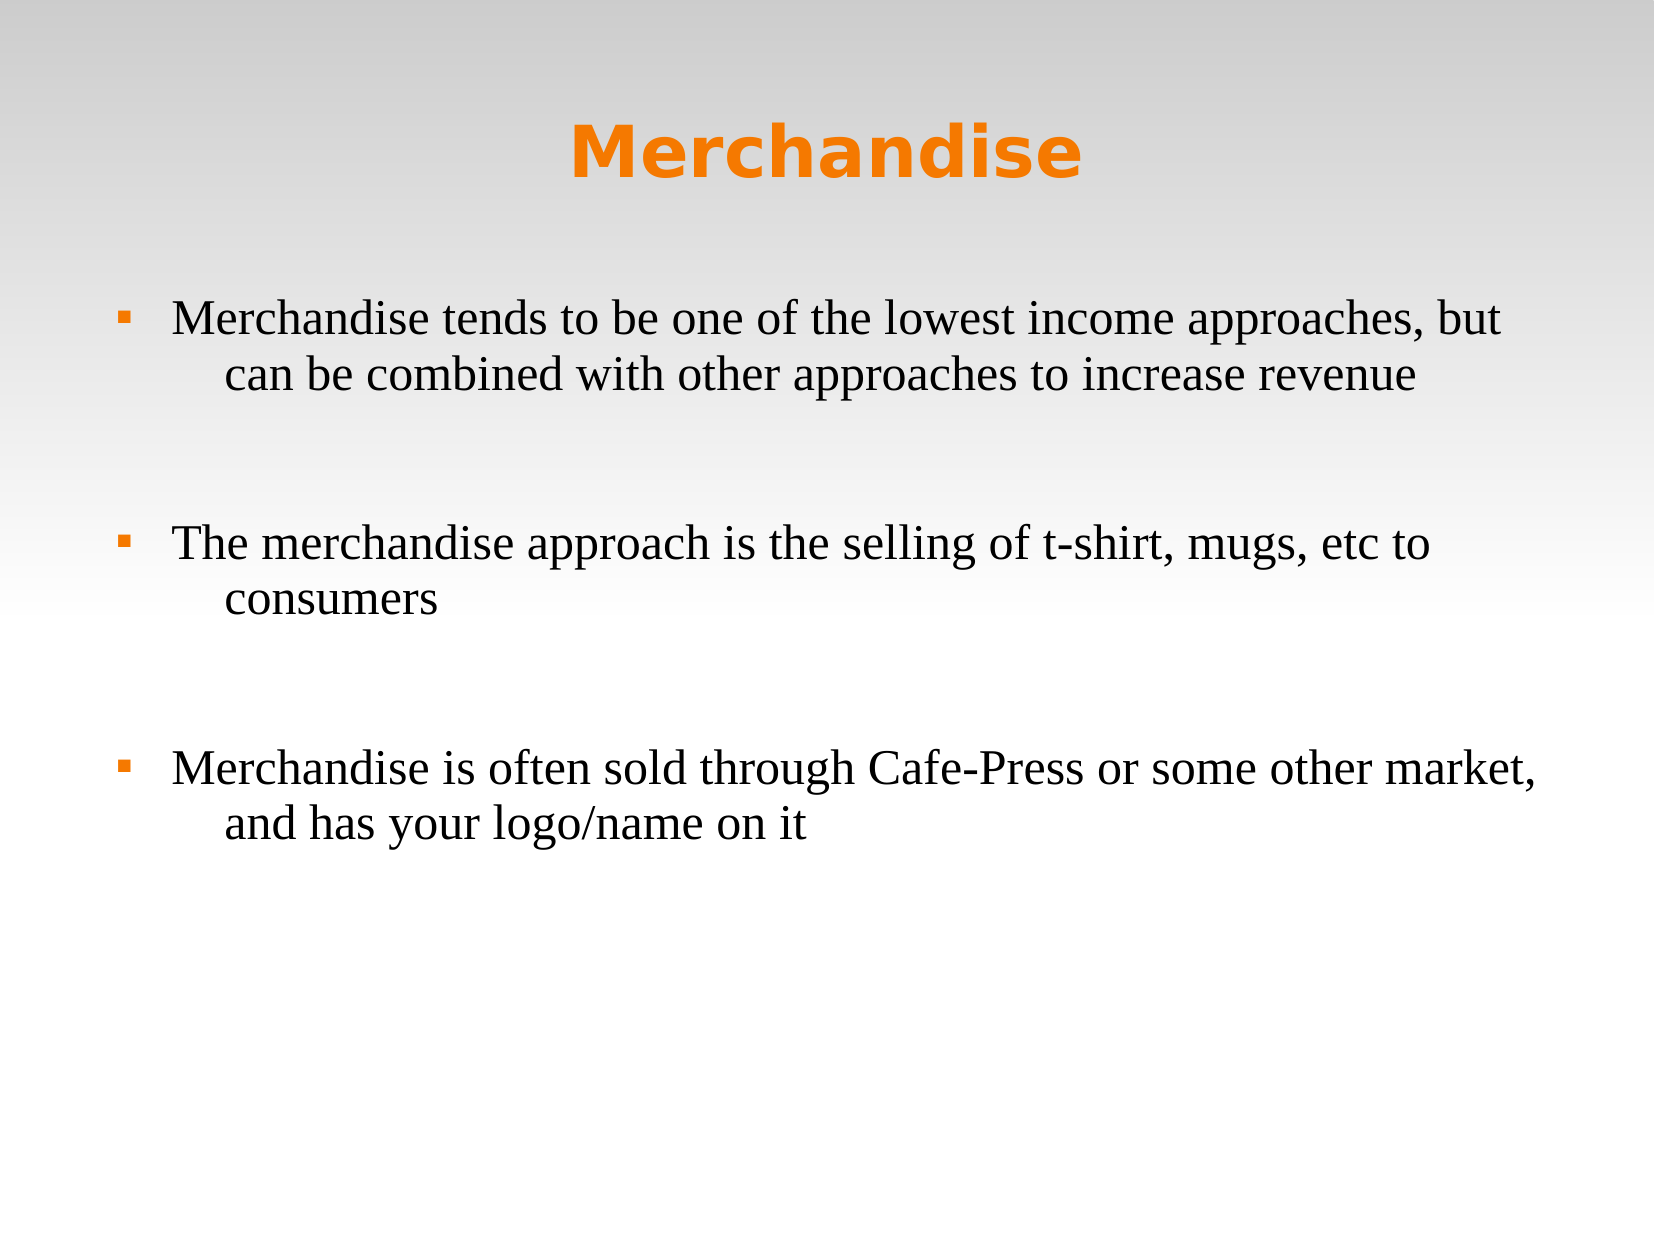

# Merchandise
Merchandise tends to be one of the lowest income approaches, but can be combined with other approaches to increase revenue
The merchandise approach is the selling of t-shirt, mugs, etc to consumers
Merchandise is often sold through Cafe-Press or some other market, and has your logo/name on it